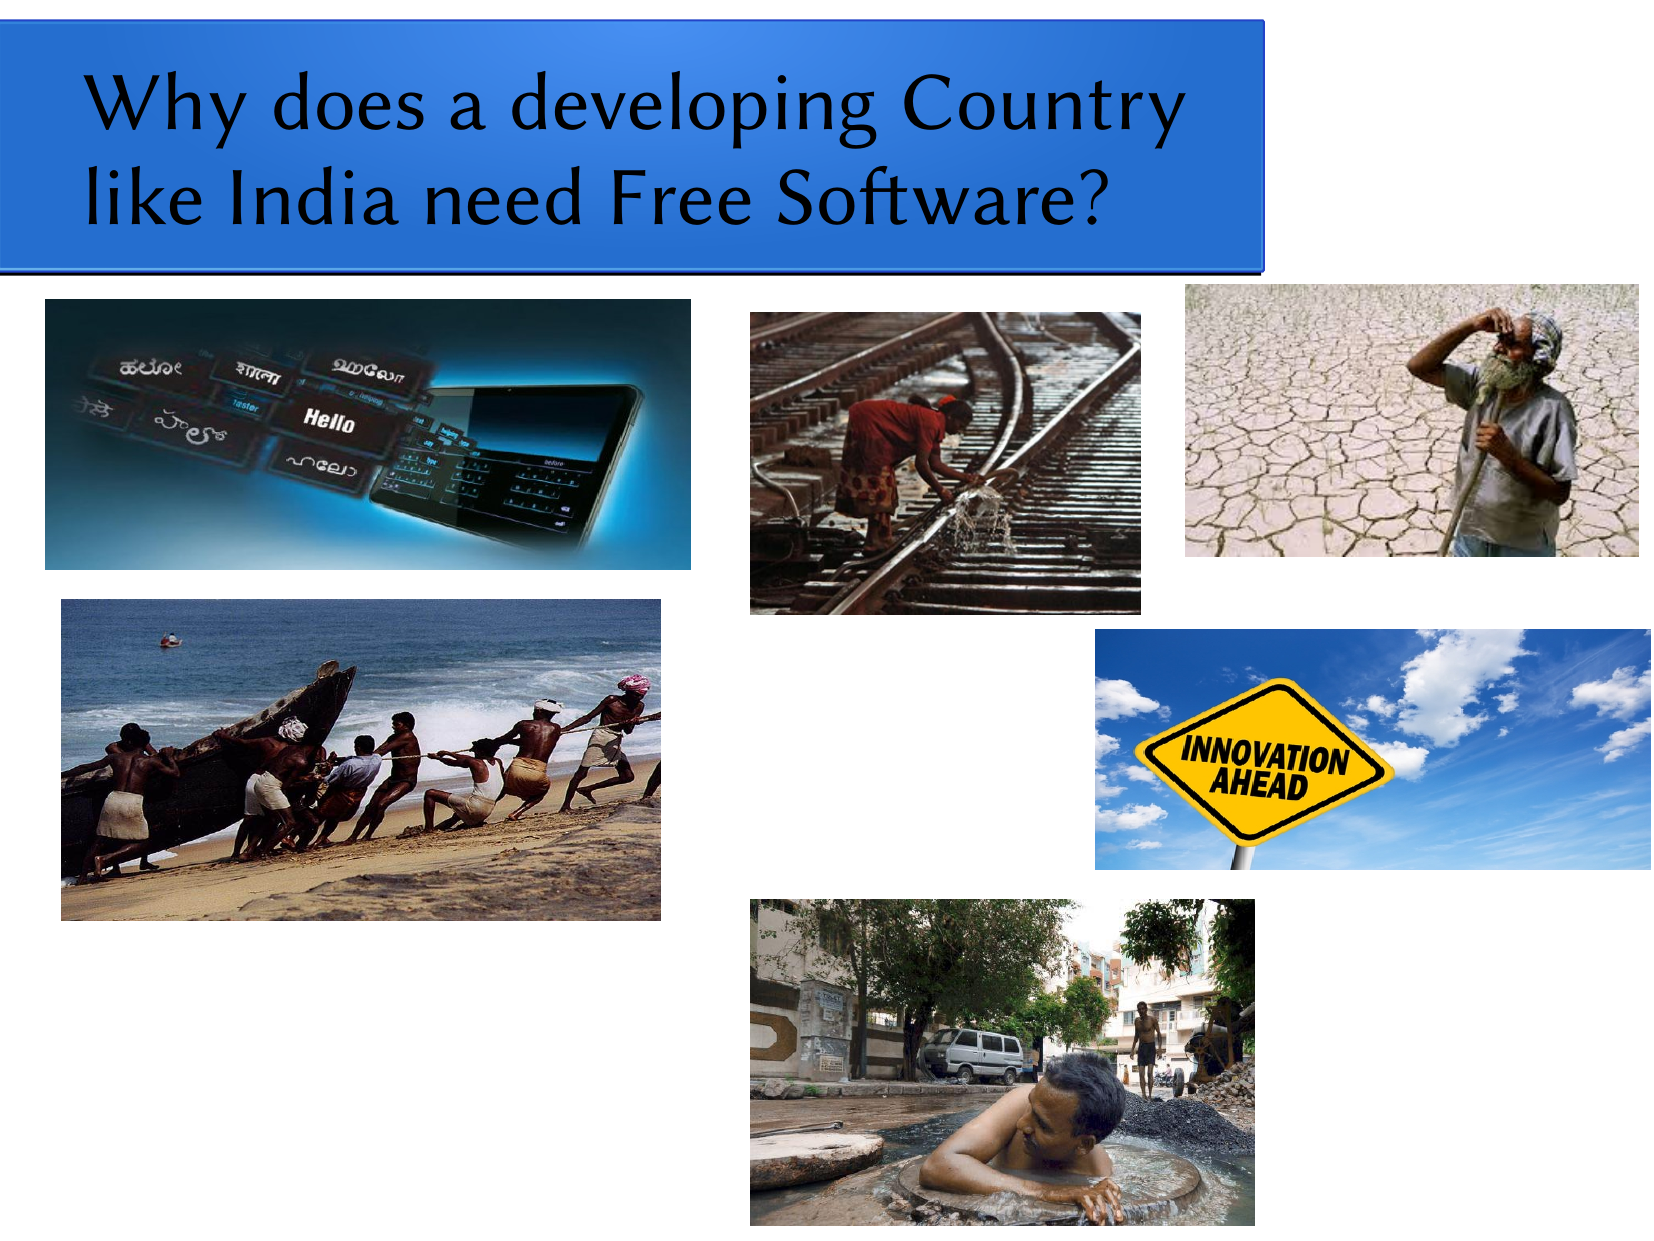

# Why does a developing Country like India need Free Software?